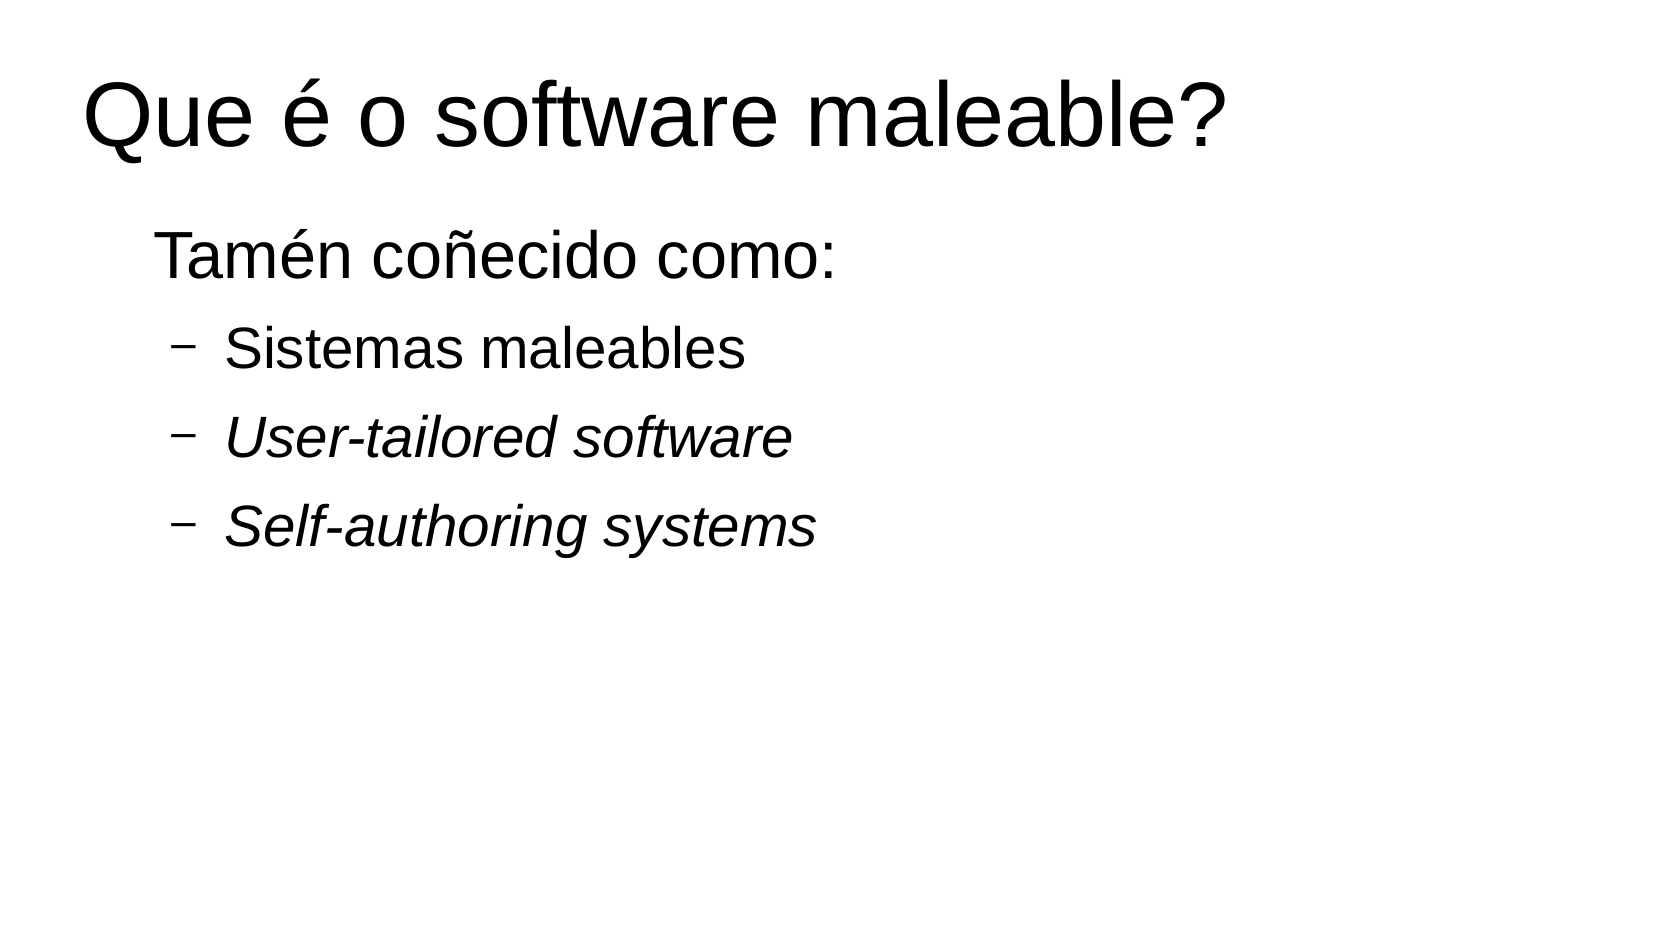

# Que é o software maleable?
Tamén coñecido como:
Sistemas maleables
User-tailored software
Self-authoring systems